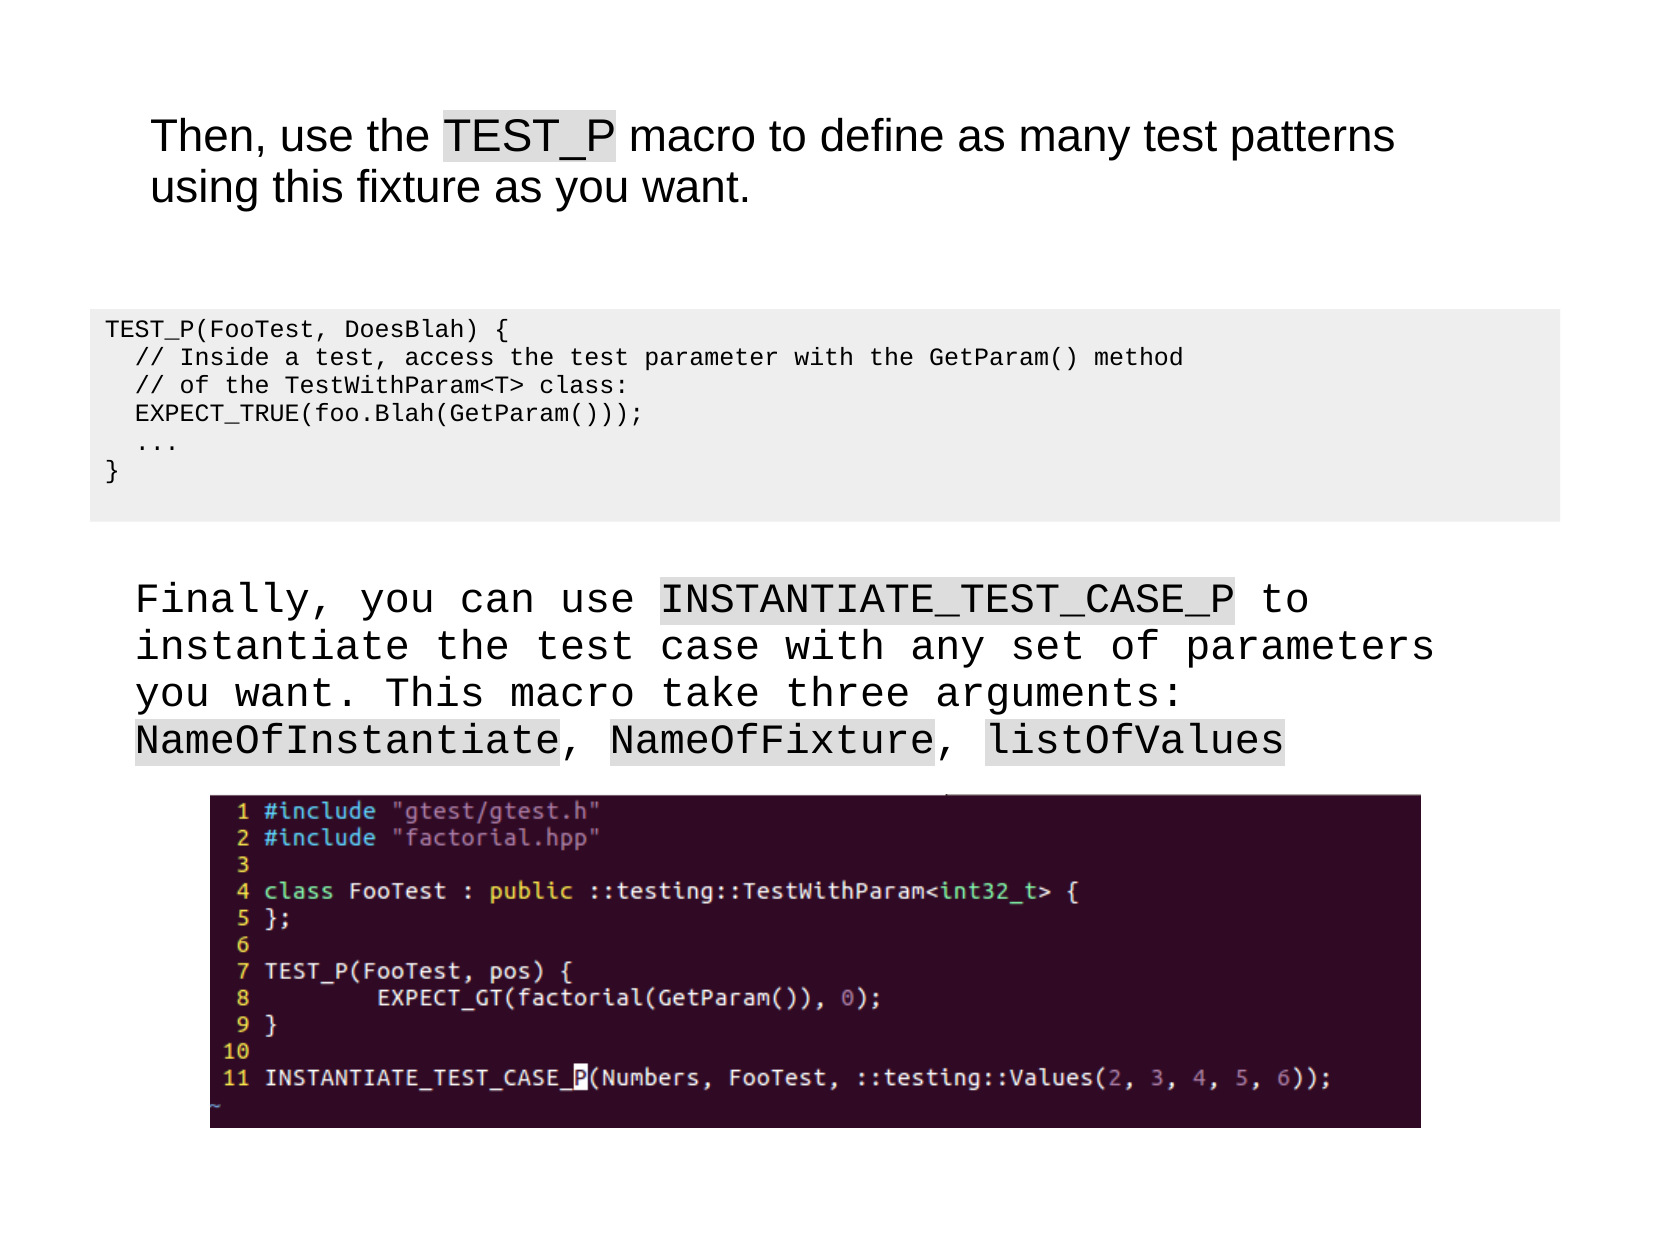

# Then, use the TEST_P macro to define as many test patterns using this fixture as you want.
TEST_P(FooTest, DoesBlah) {
 // Inside a test, access the test parameter with the GetParam() method
 // of the TestWithParam<T> class:
 EXPECT_TRUE(foo.Blah(GetParam()));
 ...
}
Finally, you can use INSTANTIATE_TEST_CASE_P to instantiate the test case with any set of parameters you want. This macro take three arguments: NameOfInstantiate, NameOfFixture, listOfValues